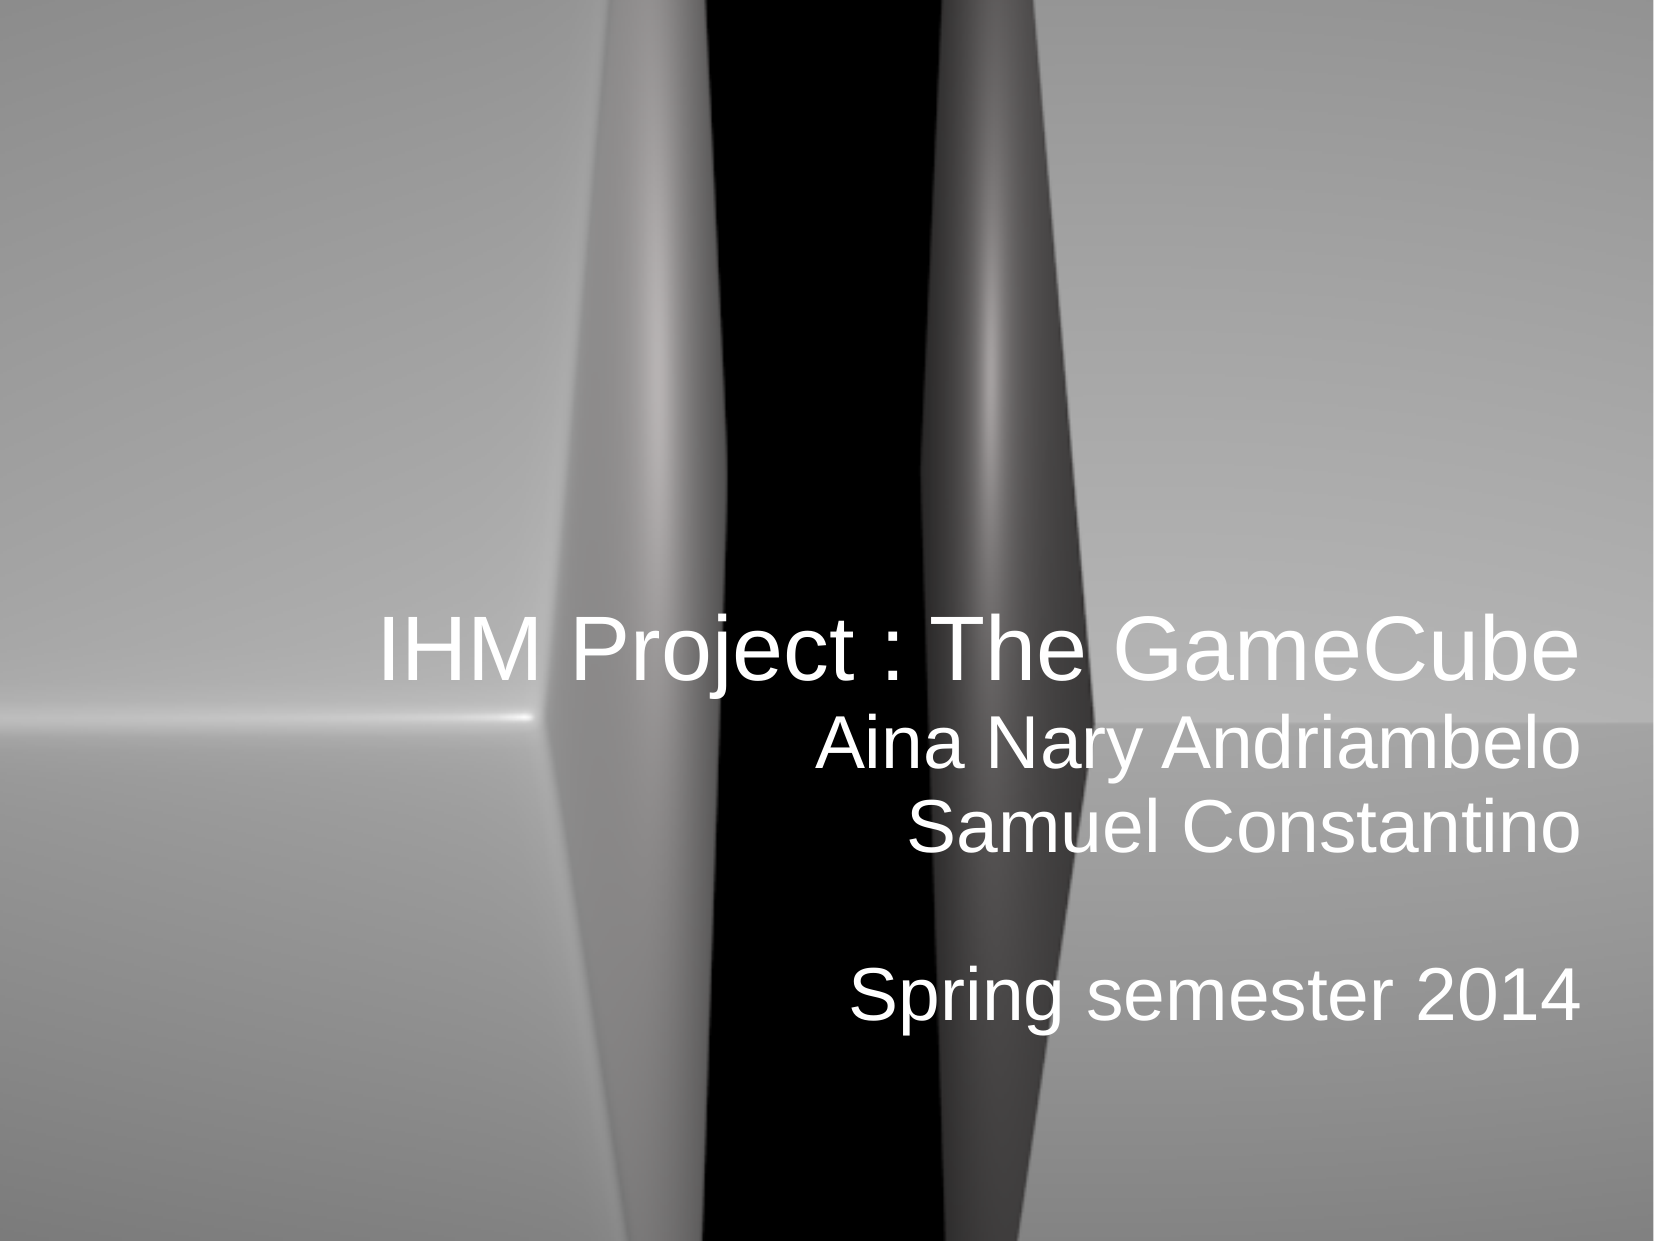

# IHM Project : The GameCube
Aina Nary Andriambelo
Samuel Constantino
Spring semester 2014